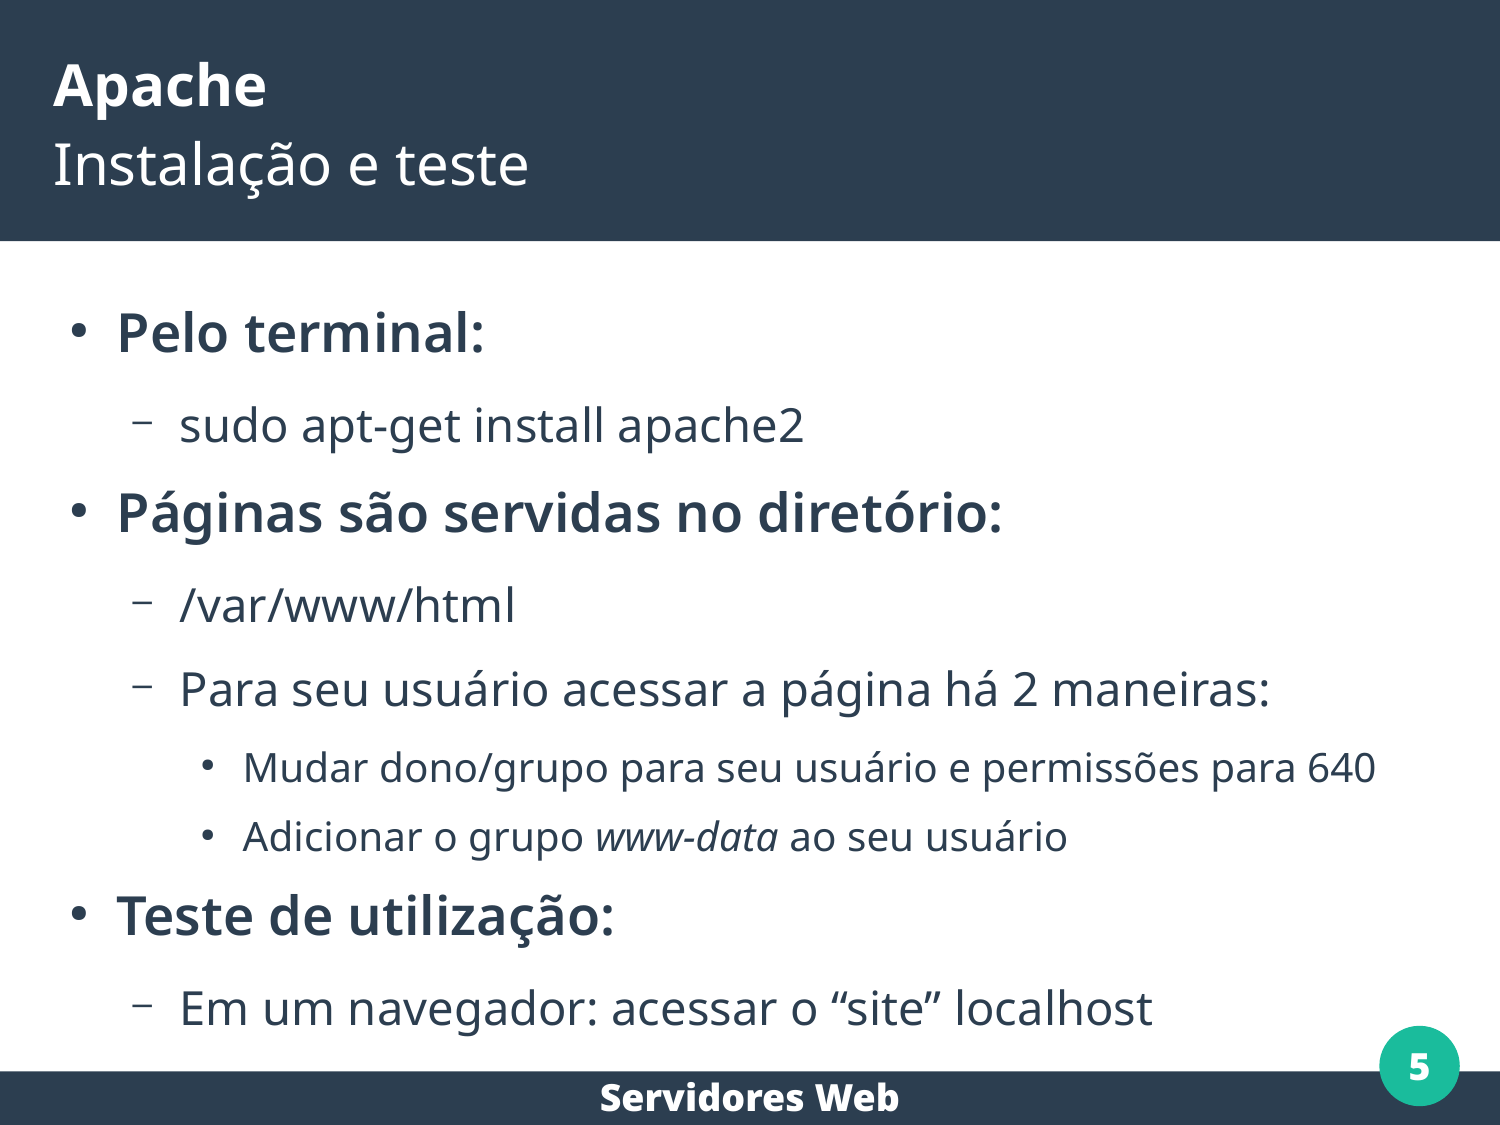

# Apache Instalação e teste
Pelo terminal:
sudo apt-get install apache2
Páginas são servidas no diretório:
/var/www/html
Para seu usuário acessar a página há 2 maneiras:
Mudar dono/grupo para seu usuário e permissões para 640
Adicionar o grupo www-data ao seu usuário
Teste de utilização:
Em um navegador: acessar o “site” localhost
5
Servidores Web